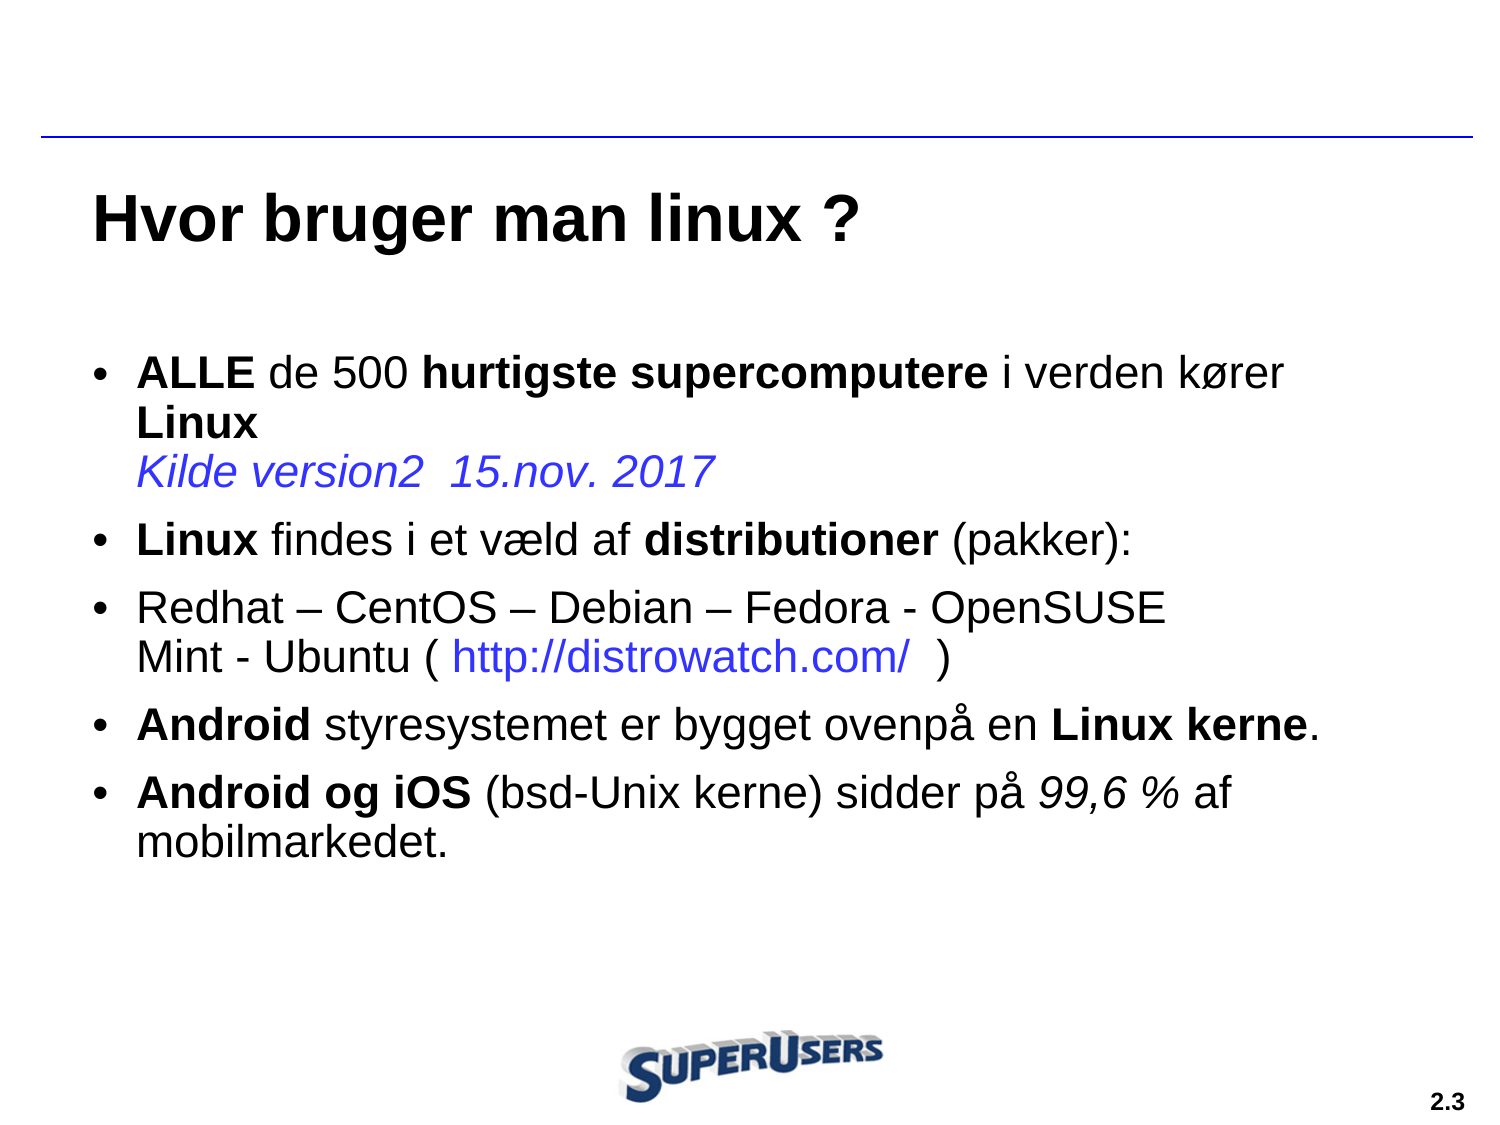

# Hvor bruger man linux ?
ALLE de 500 hurtigste supercomputere i verden kører Linux
Kilde version2 15.nov. 2017
Linux findes i et væld af distributioner (pakker):
Redhat – CentOS – Debian – Fedora - OpenSUSE
Mint - Ubuntu ( http://distrowatch.com/ )
Android styresystemet er bygget ovenpå en Linux kerne.
Android og iOS (bsd-Unix kerne) sidder på 99,6 % af mobilmarkedet.